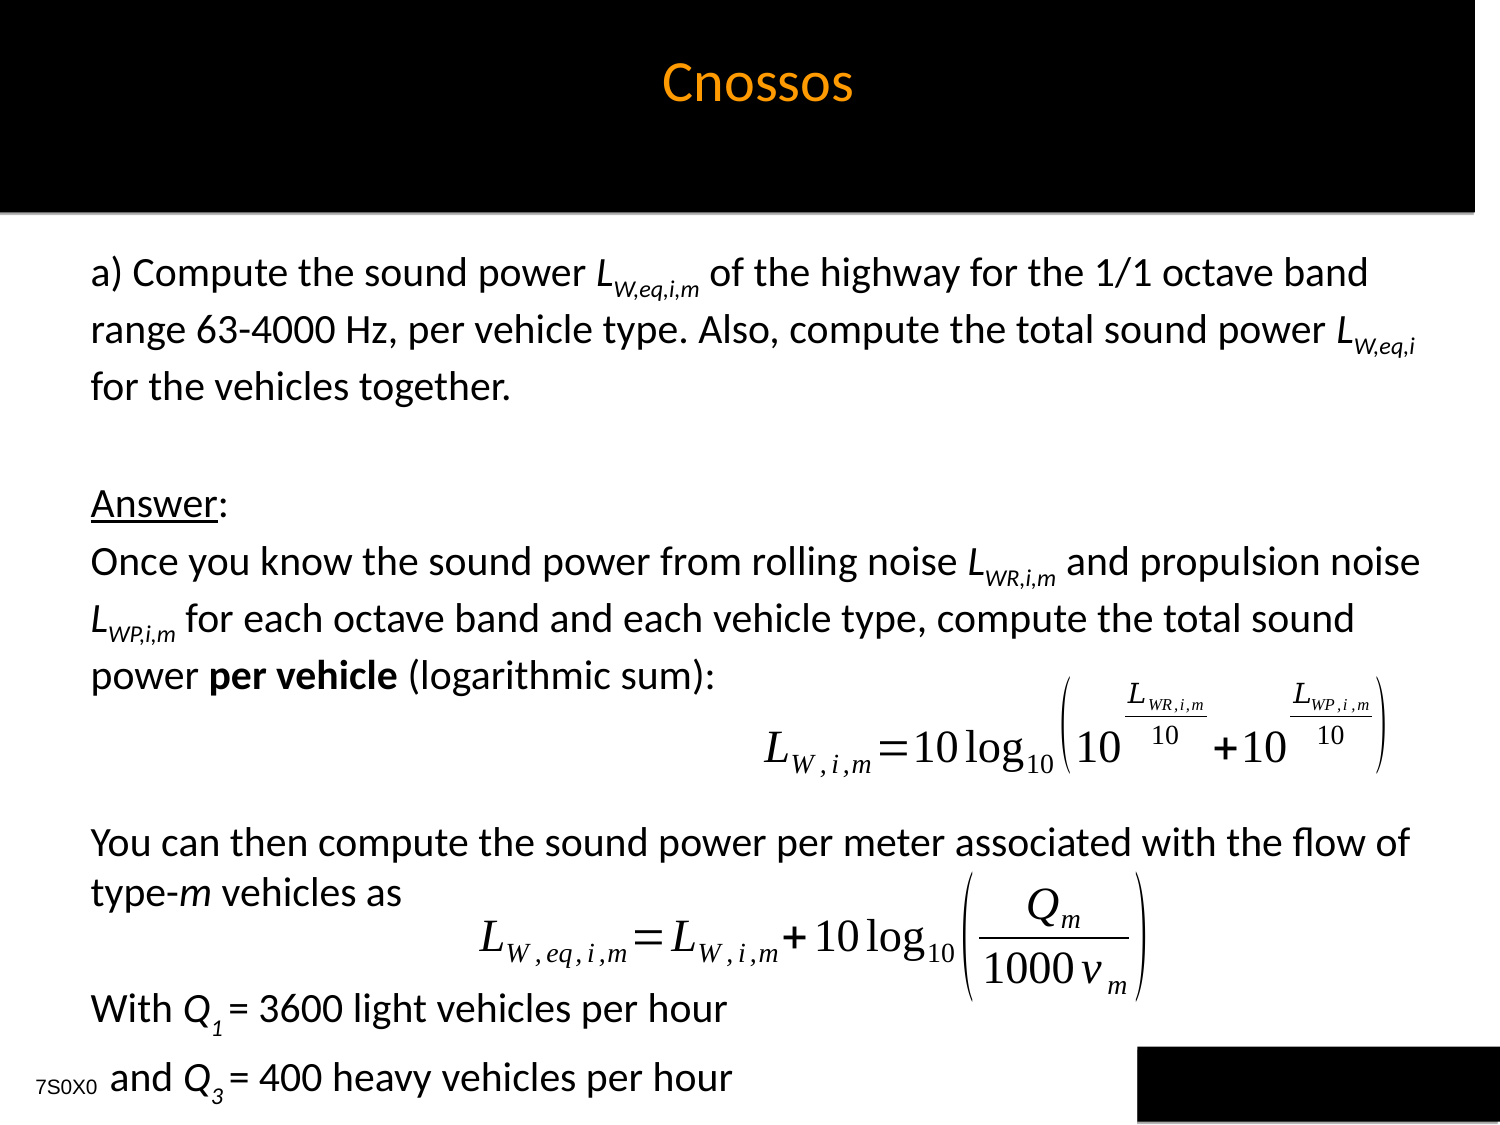

# Cnossos
a) Compute the sound power LW,eq,i,m of the highway for the 1/1 octave band range 63-4000 Hz, per vehicle type. Also, compute the total sound power LW,eq,i for the vehicles together.
Answer:
Once you know the sound power from rolling noise LWR,i,m and propulsion noise LWP,i,m for each octave band and each vehicle type, compute the total sound power per vehicle (logarithmic sum):
You can then compute the sound power per meter associated with the flow of type-m vehicles as
With Q1 = 3600 light vehicles per hour
 and Q3 = 400 heavy vehicles per hour
7S0X0
2017/02/09
PAGE